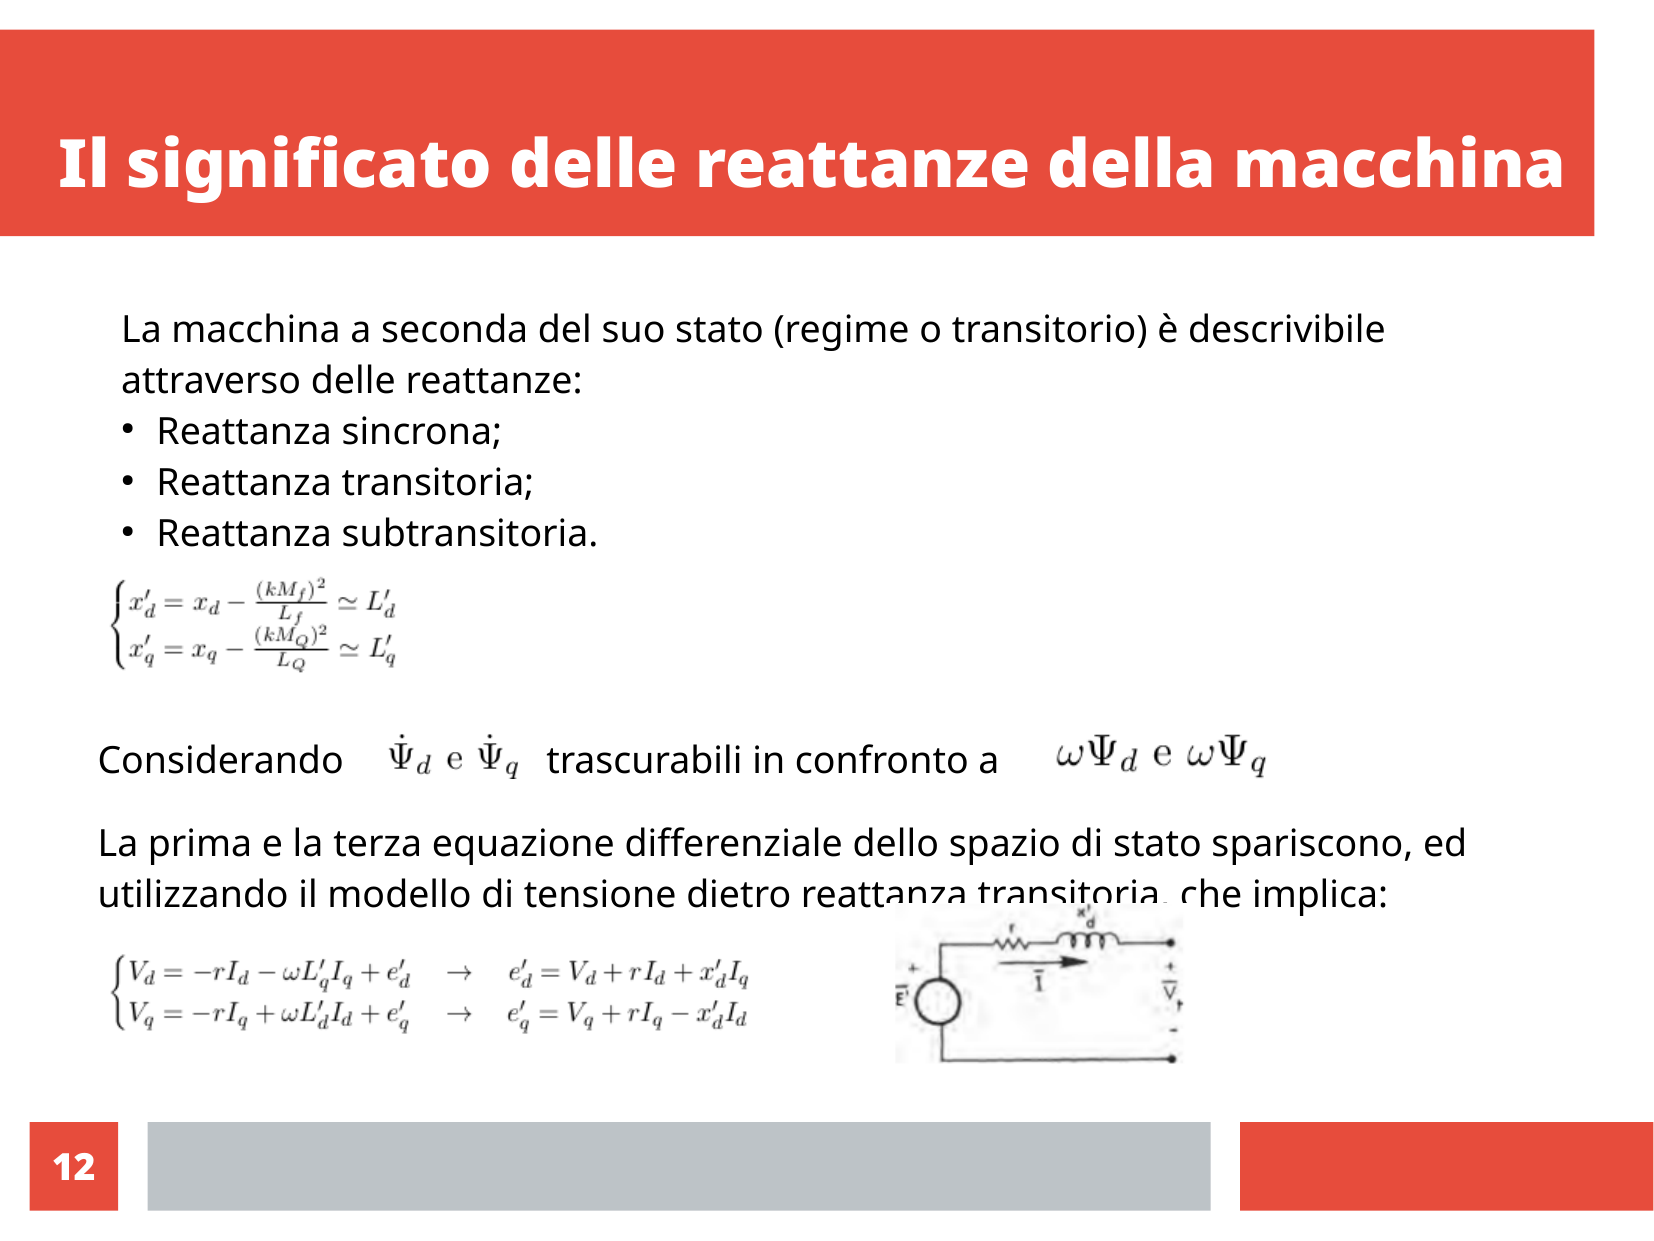

# Il significato delle reattanze della macchina
La macchina a seconda del suo stato (regime o transitorio) è descrivibile attraverso delle reattanze:
Reattanza sincrona;
Reattanza transitoria;
Reattanza subtransitoria.
Considerando
trascurabili in confronto a
La prima e la terza equazione differenziale dello spazio di stato spariscono, ed utilizzando il modello di tensione dietro reattanza transitoria, che implica:
12